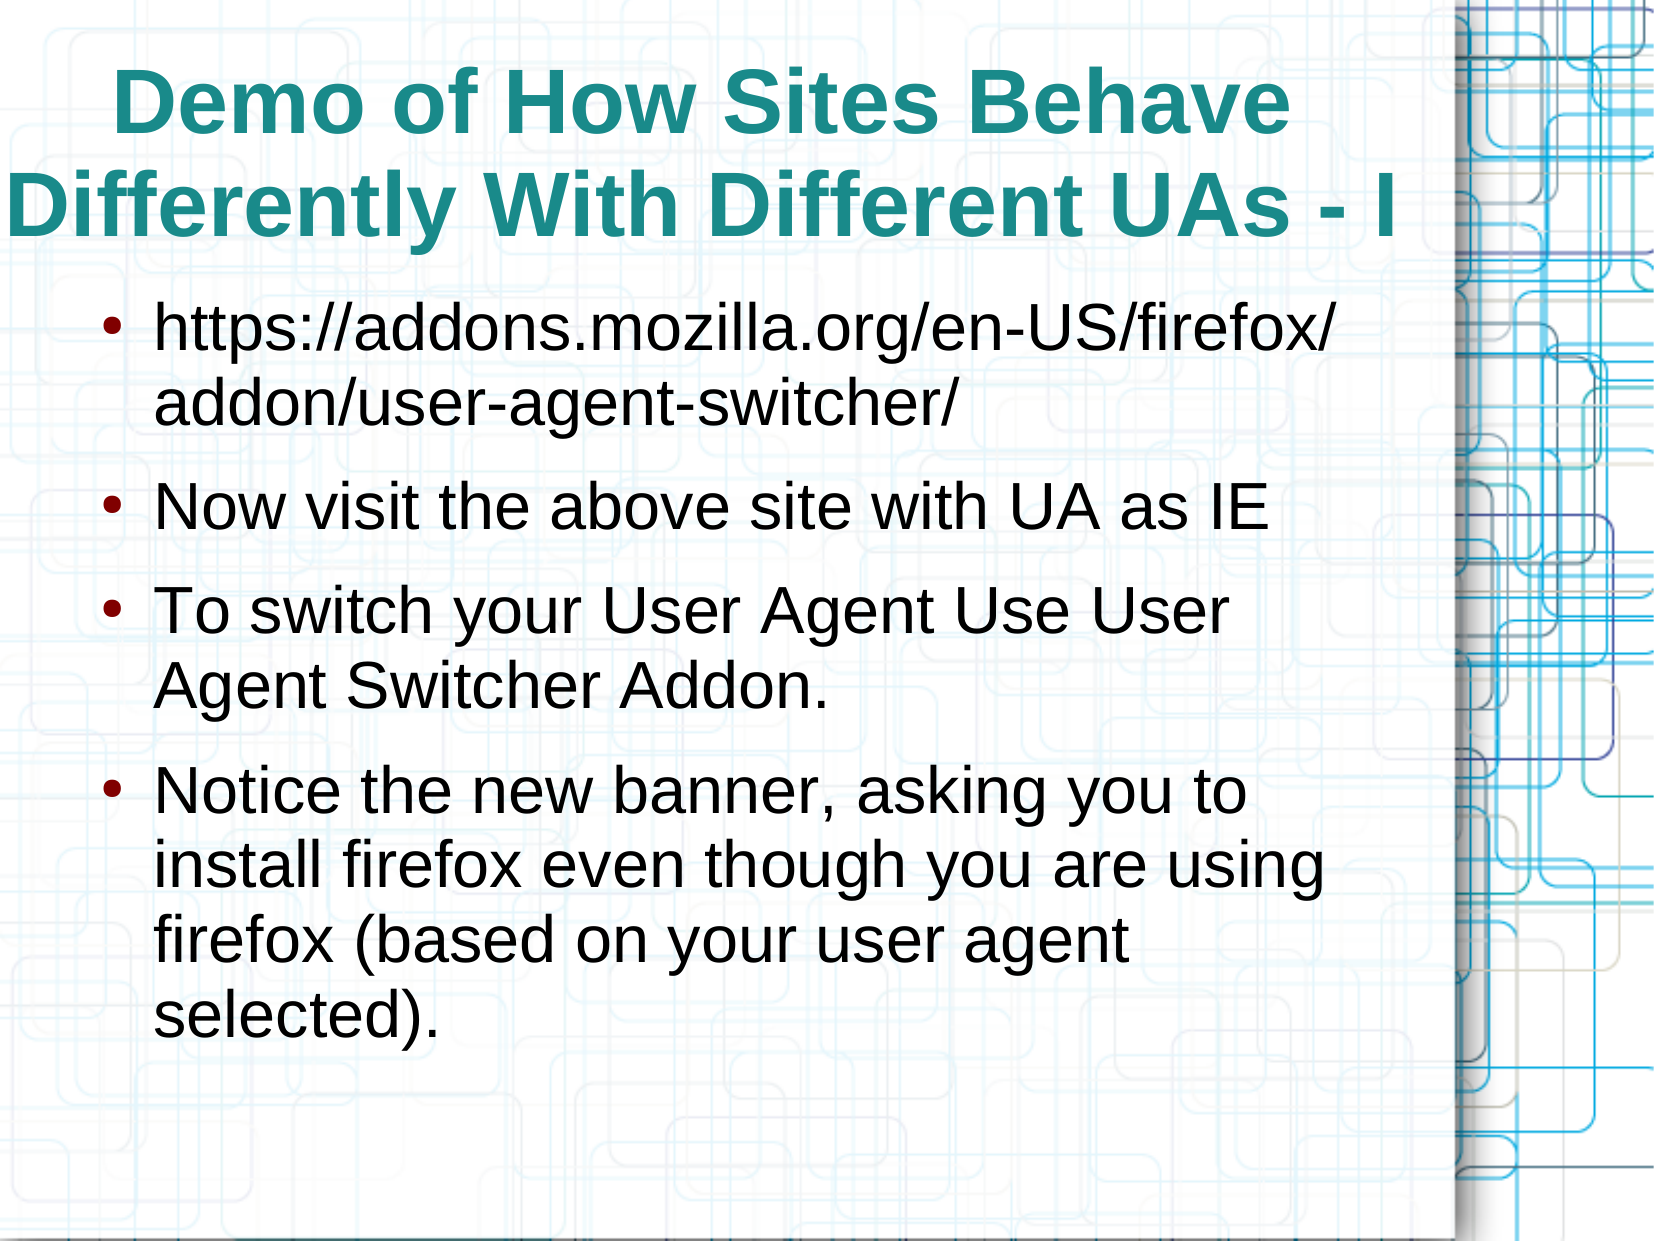

# Demo of How Sites Behave Differently With Different UAs - I
https://addons.mozilla.org/en-US/firefox/addon/user-agent-switcher/
Now visit the above site with UA as IE
To switch your User Agent Use User Agent Switcher Addon.
Notice the new banner, asking you to install firefox even though you are using firefox (based on your user agent selected).